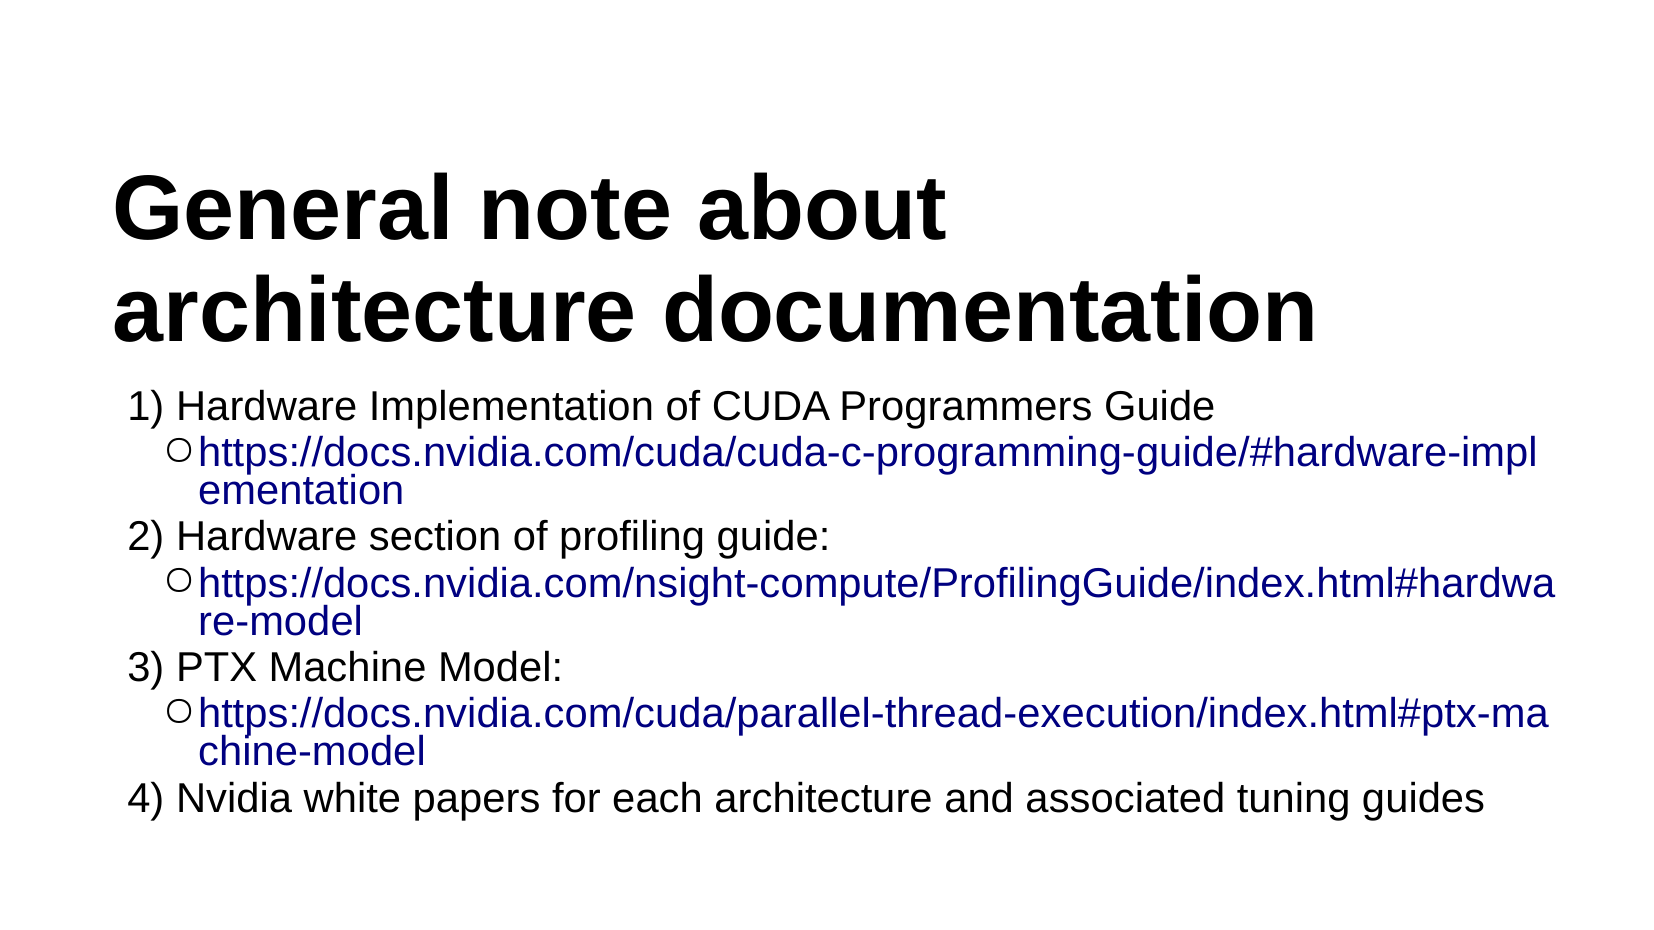

# General note about architecture documentation
 Hardware Implementation of CUDA Programmers Guide
https://docs.nvidia.com/cuda/cuda-c-programming-guide/#hardware-implementation
 Hardware section of profiling guide:
https://docs.nvidia.com/nsight-compute/ProfilingGuide/index.html#hardware-model
 PTX Machine Model:
https://docs.nvidia.com/cuda/parallel-thread-execution/index.html#ptx-machine-model
 Nvidia white papers for each architecture and associated tuning guides